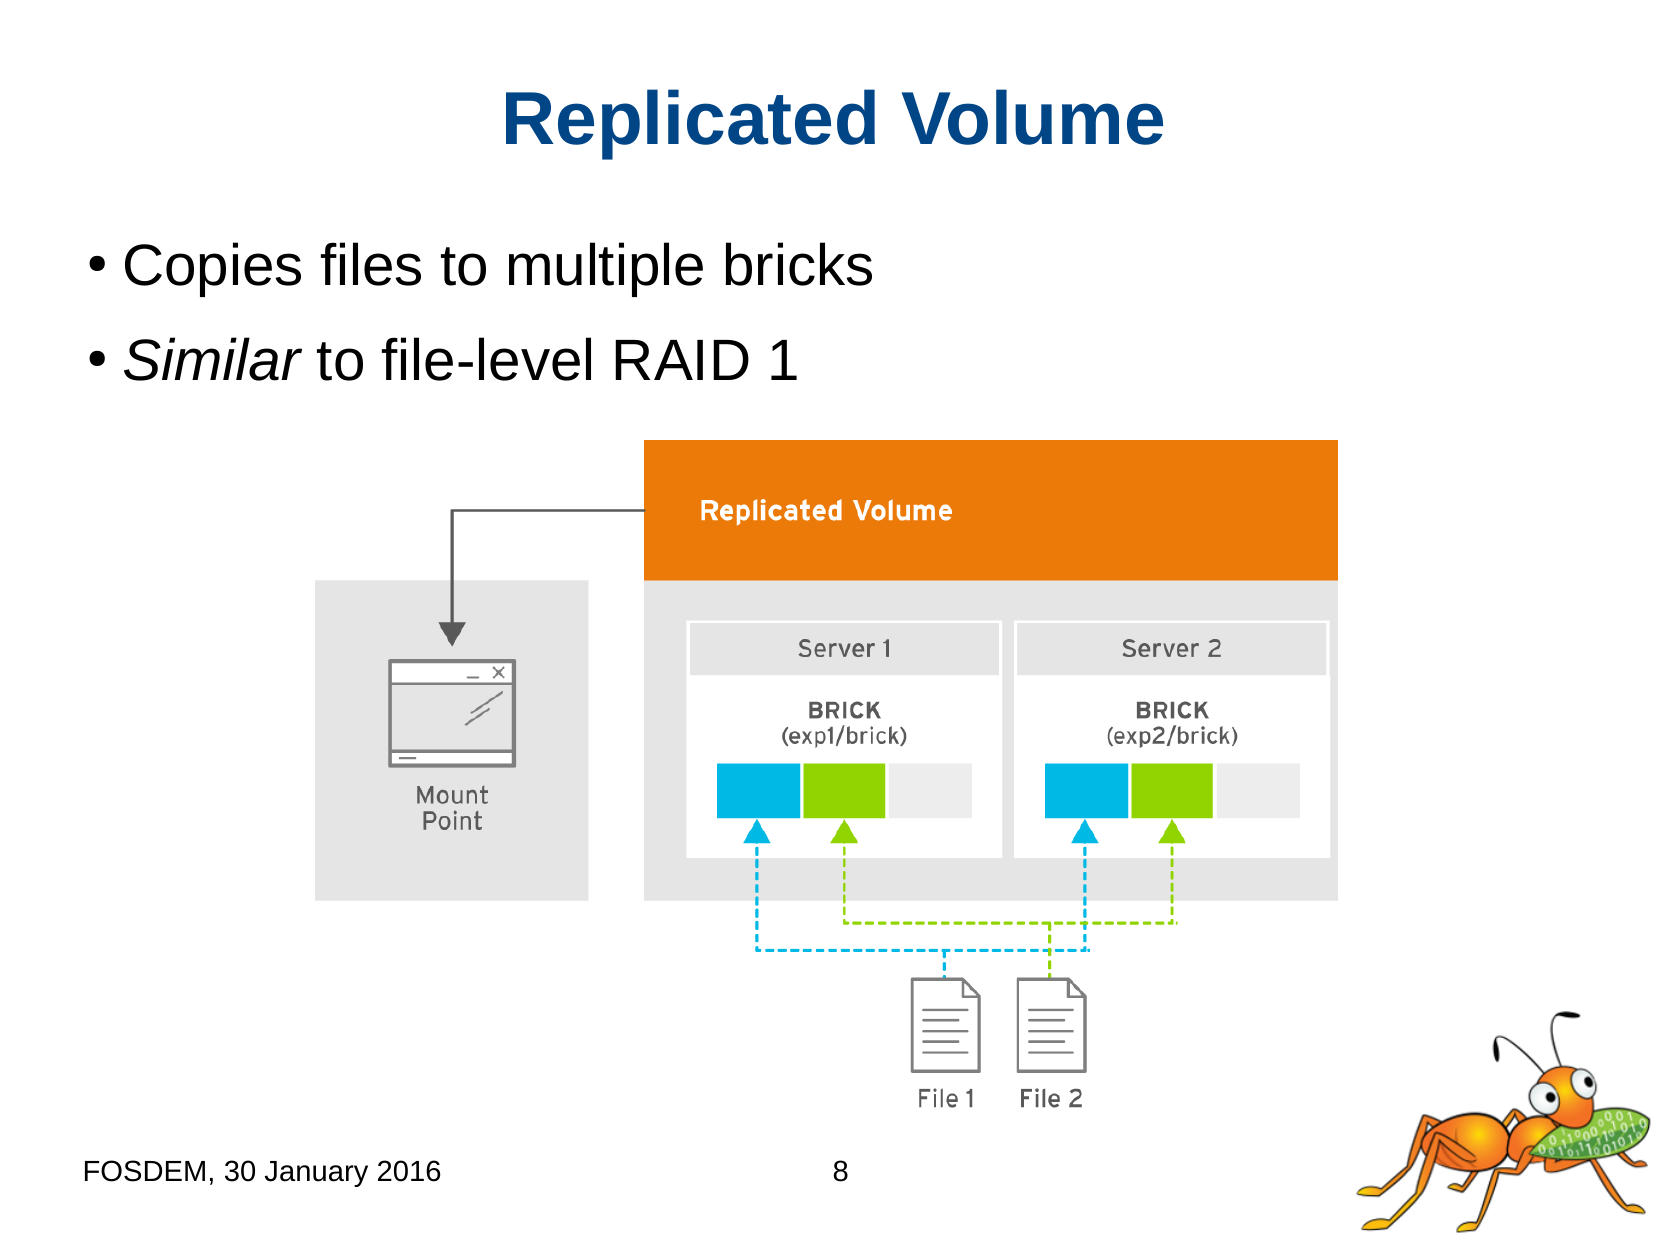

# Replicated Volume
Copies files to multiple bricks
Similar to file-level RAID 1
FOSDEM, 31 January 2015
8